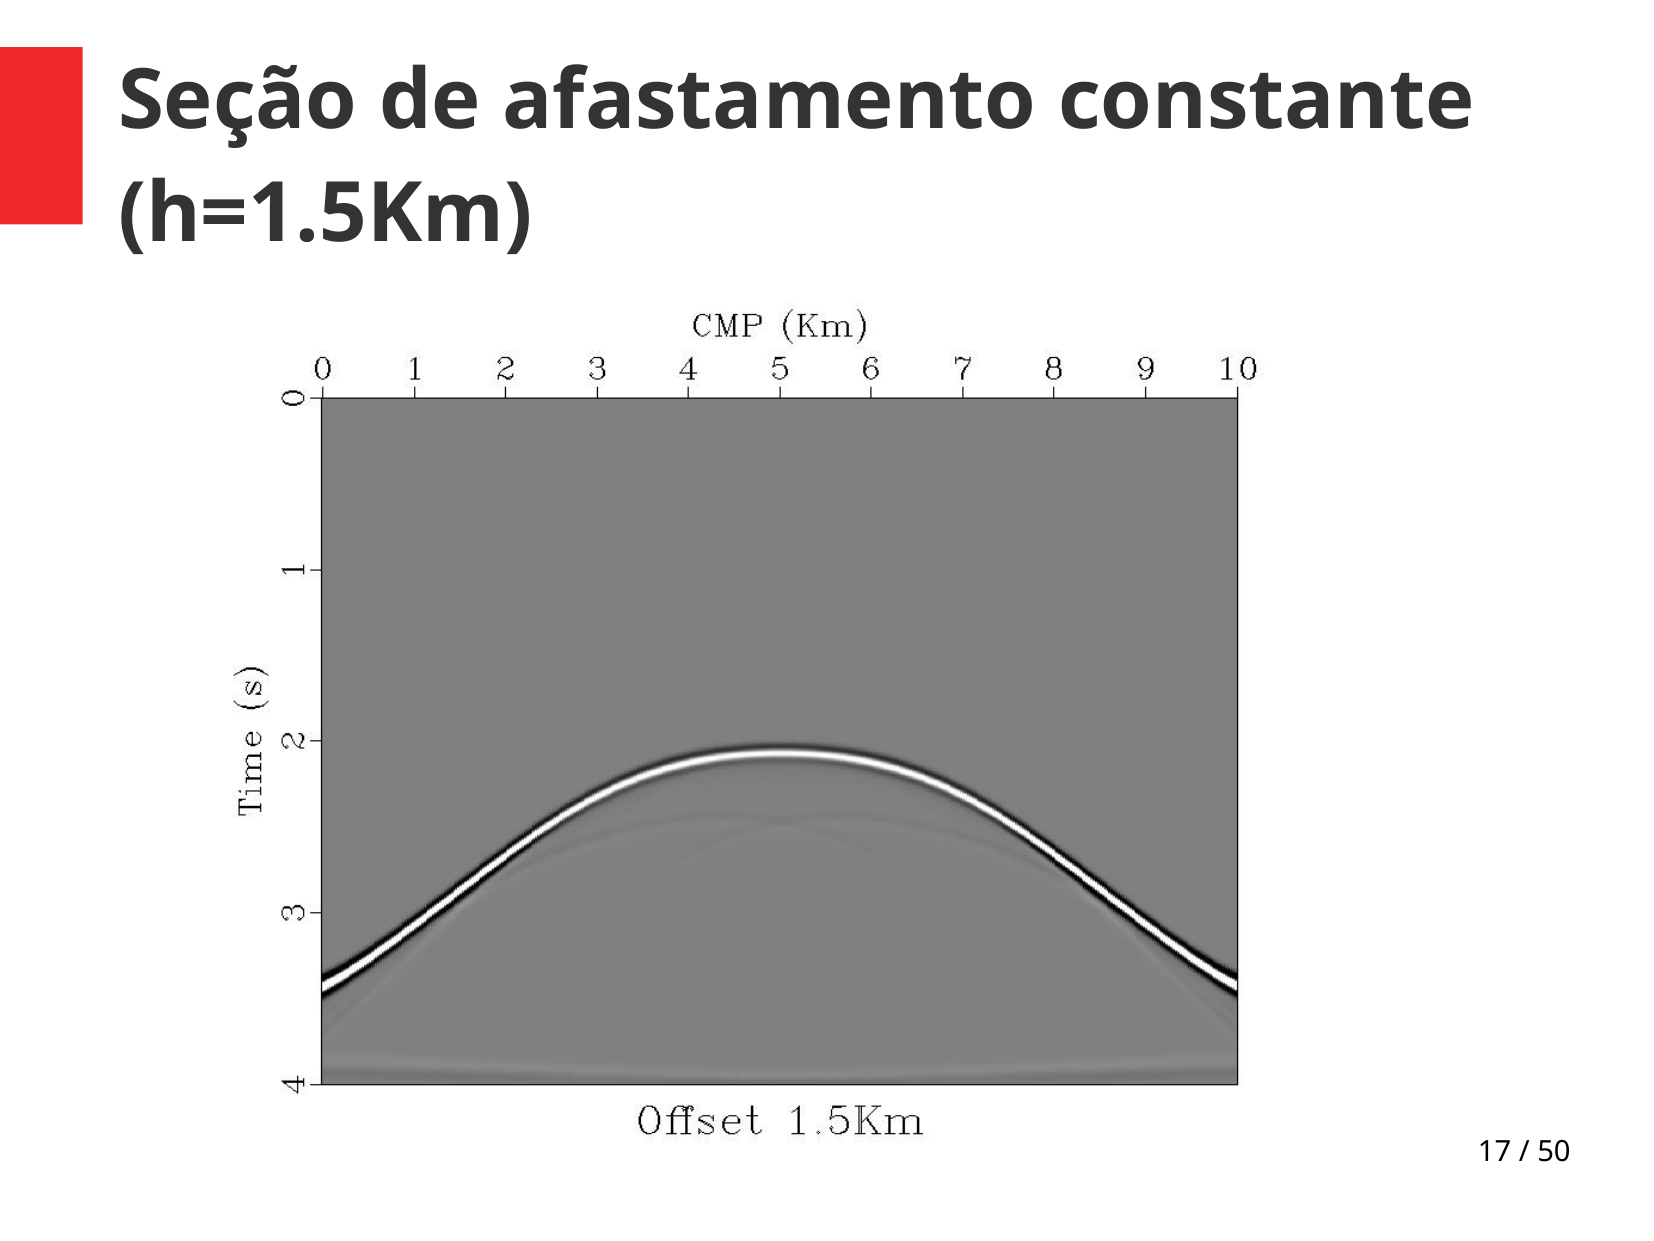

# Seção de afastamento constante (h=1.5Km)
17